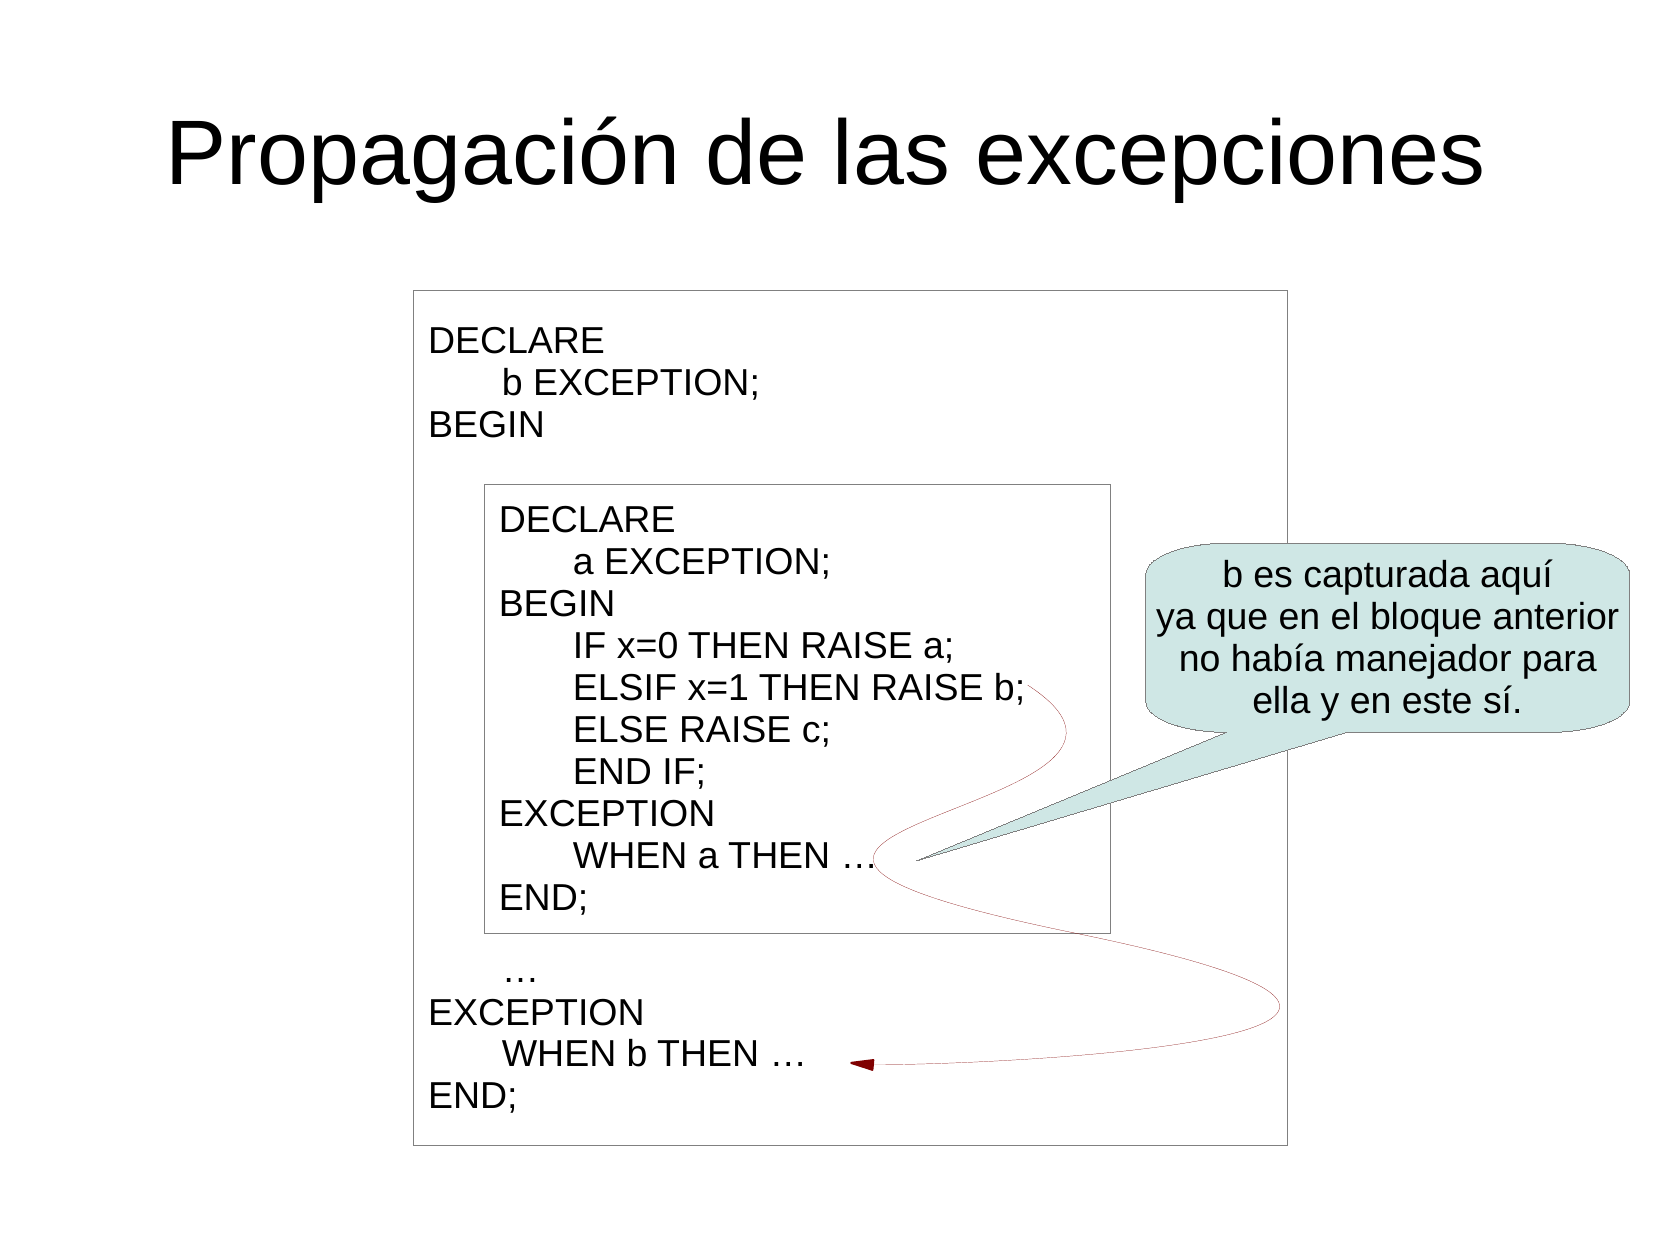

# Propagación de las excepciones
DECLARE
	b EXCEPTION;
BEGIN
	…
EXCEPTION
	WHEN b THEN …
END;
DECLARE
	a EXCEPTION;
BEGIN
	IF x=0 THEN RAISE a;
	ELSIF x=1 THEN RAISE b;
	ELSE RAISE c;
	END IF;
EXCEPTION
	WHEN a THEN …
END;
b es capturada aquí
ya que en el bloque anterior
no había manejador para
ella y en este sí.